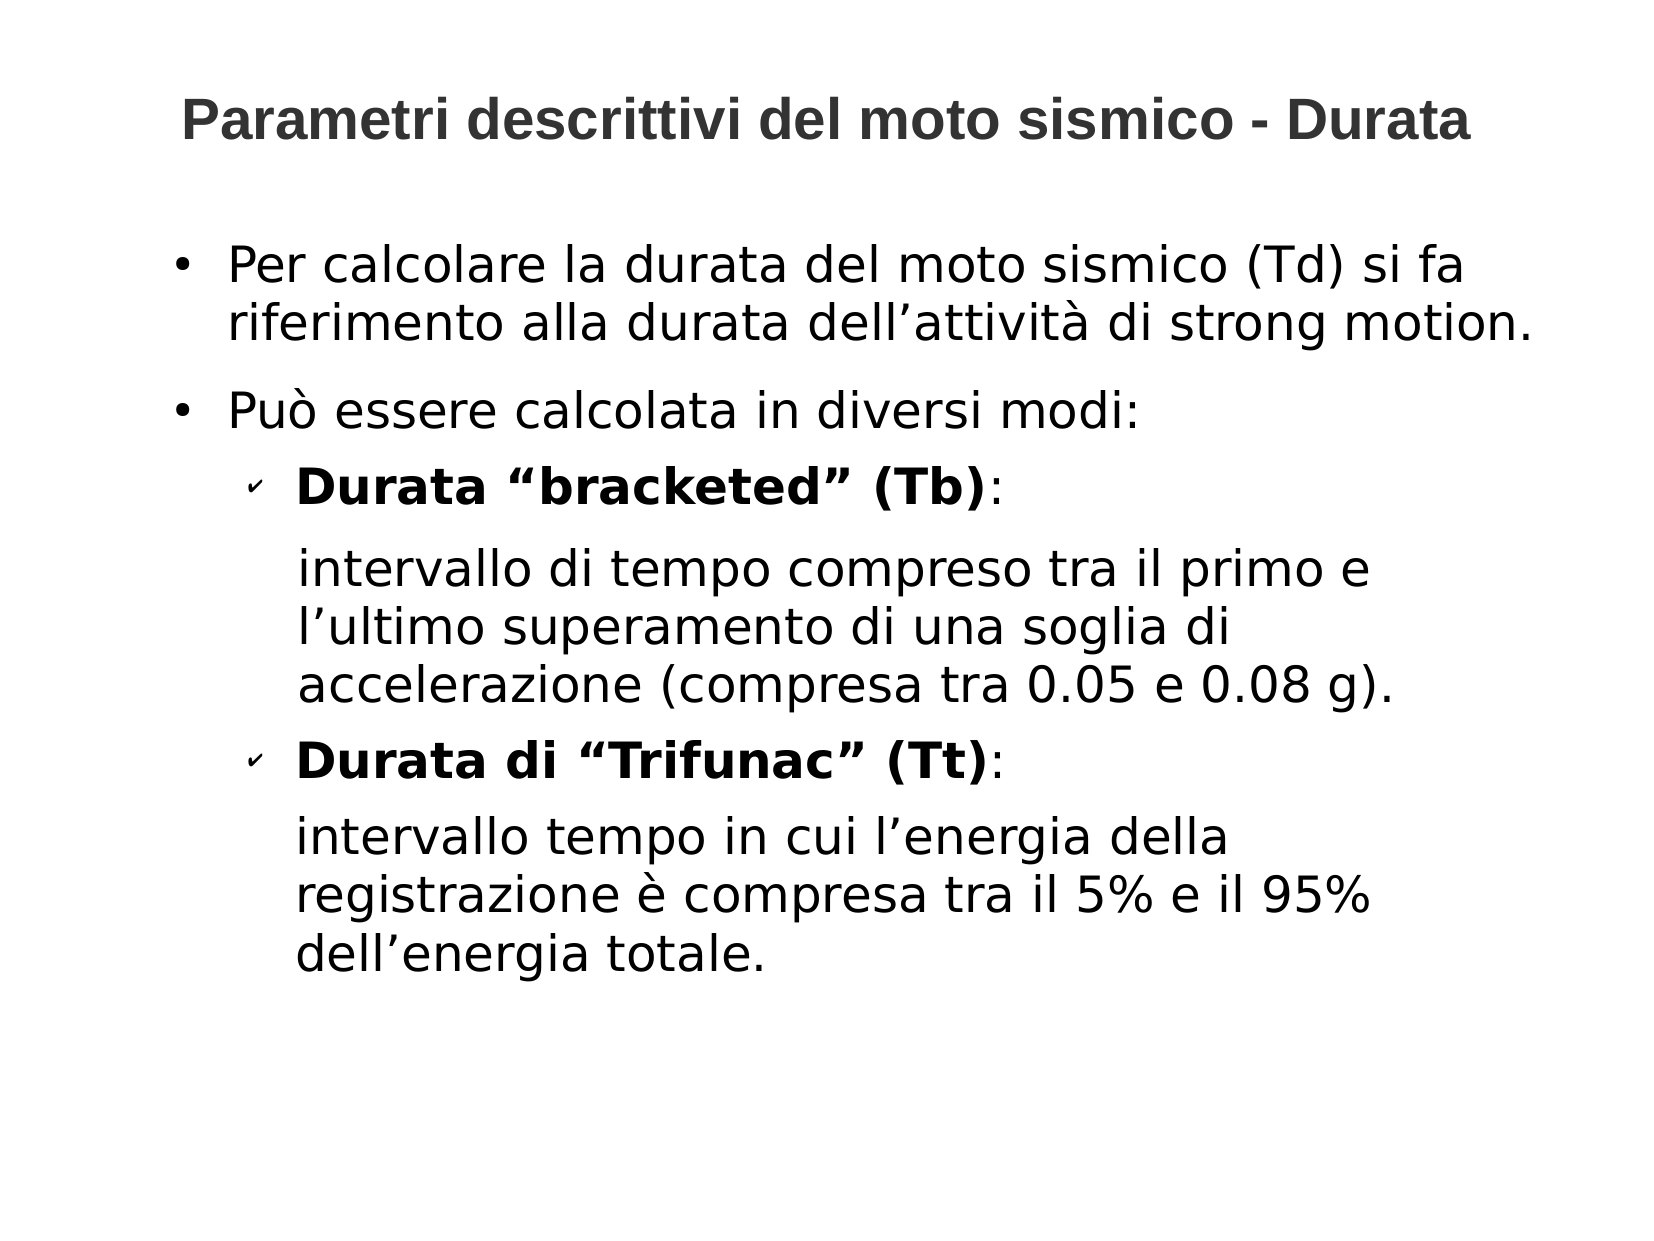

# Parametri descrittivi del moto sismico - Durata
Per calcolare la durata del moto sismico (Td) si fa riferimento alla durata dell’attività di strong motion.
Può essere calcolata in diversi modi:
Durata “bracketed” (Tb):
intervallo di tempo compreso tra il primo e l’ultimo superamento di una soglia di accelerazione (compresa tra 0.05 e 0.08 g).
Durata di “Trifunac” (Tt):
intervallo tempo in cui l’energia della registrazione è compresa tra il 5% e il 95% dell’energia totale.